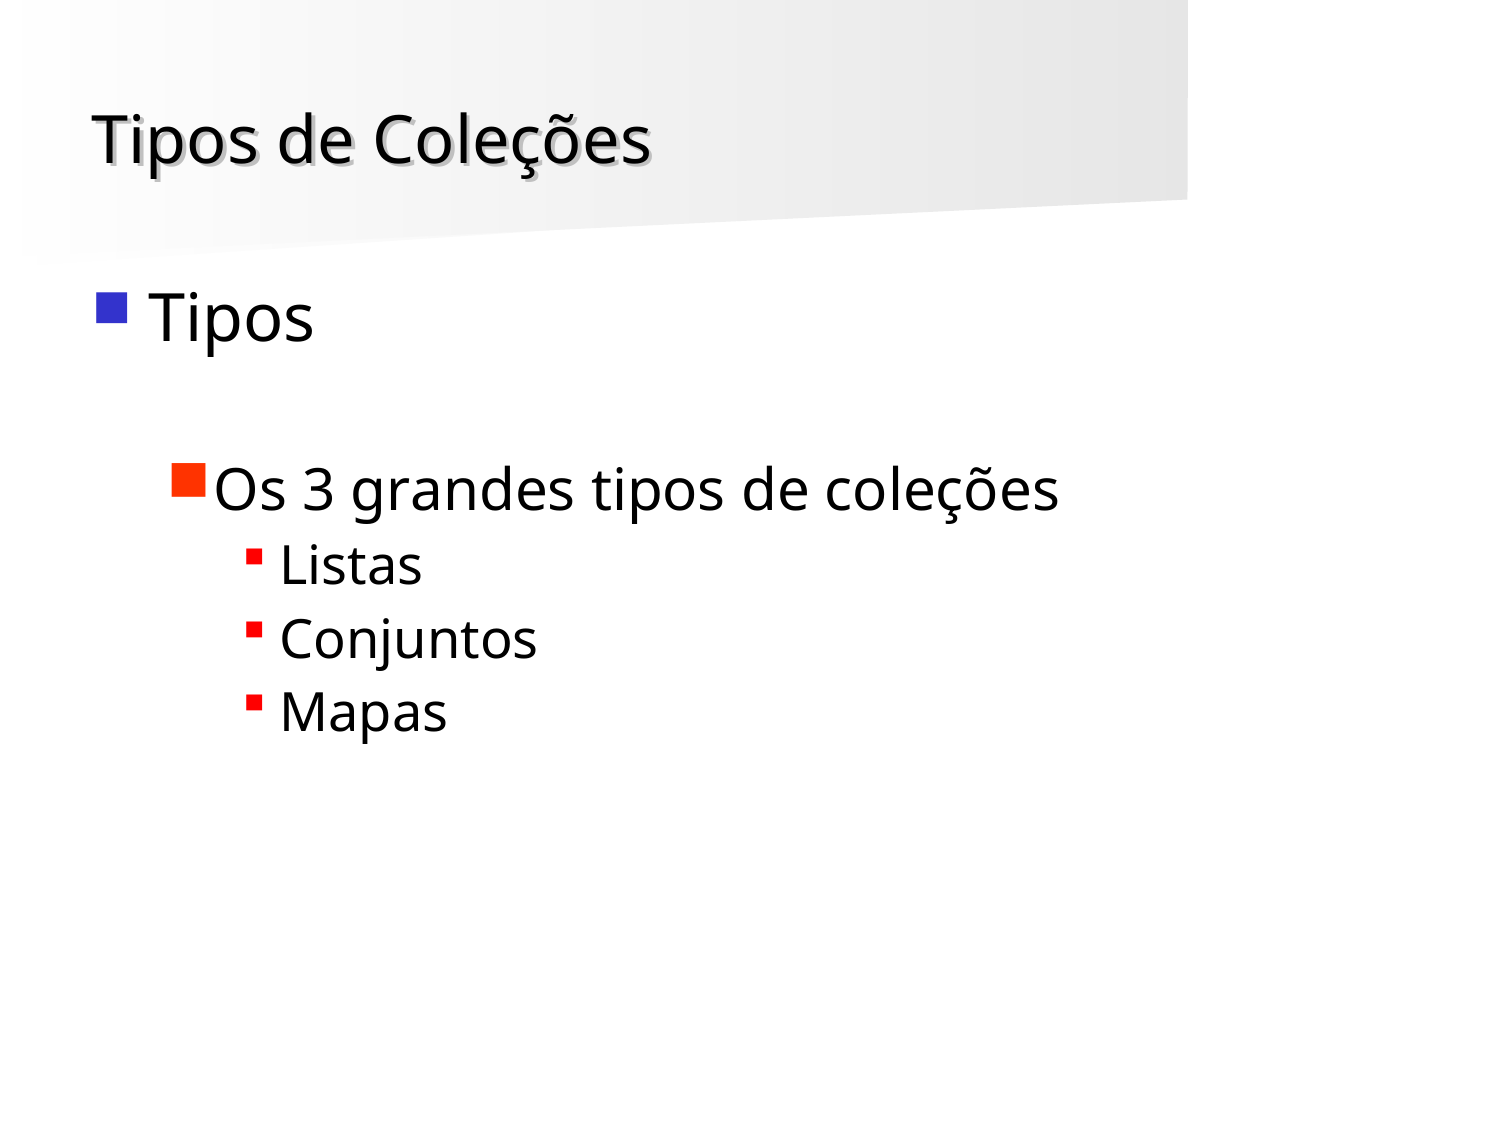

# Tipos de Coleções
Tipos
Os 3 grandes tipos de coleções
Listas
Conjuntos
Mapas